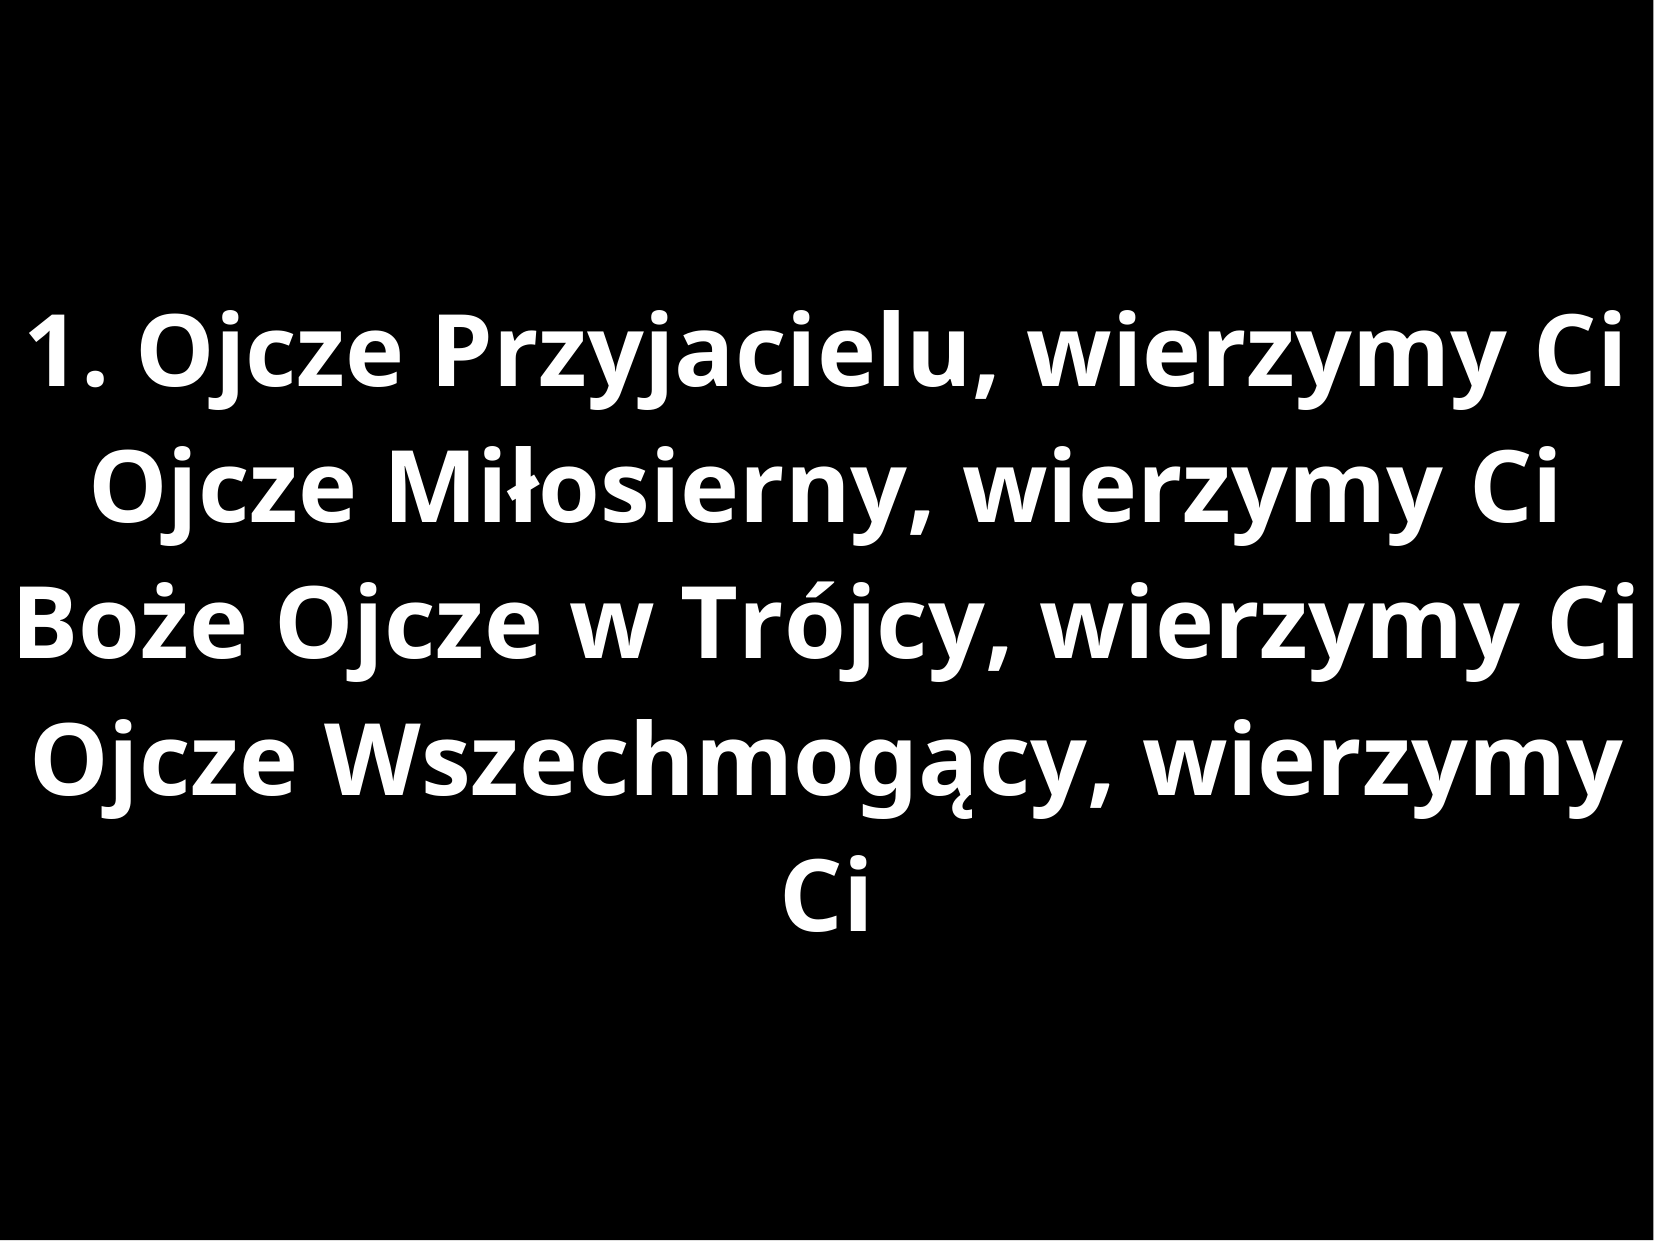

# 1. Ojcze Przyjacielu, wierzymy Ci Ojcze Miłosierny, wierzymy Ci Boże Ojcze w Trójcy, wierzymy Ci Ojcze Wszechmogący, wierzymy Ci